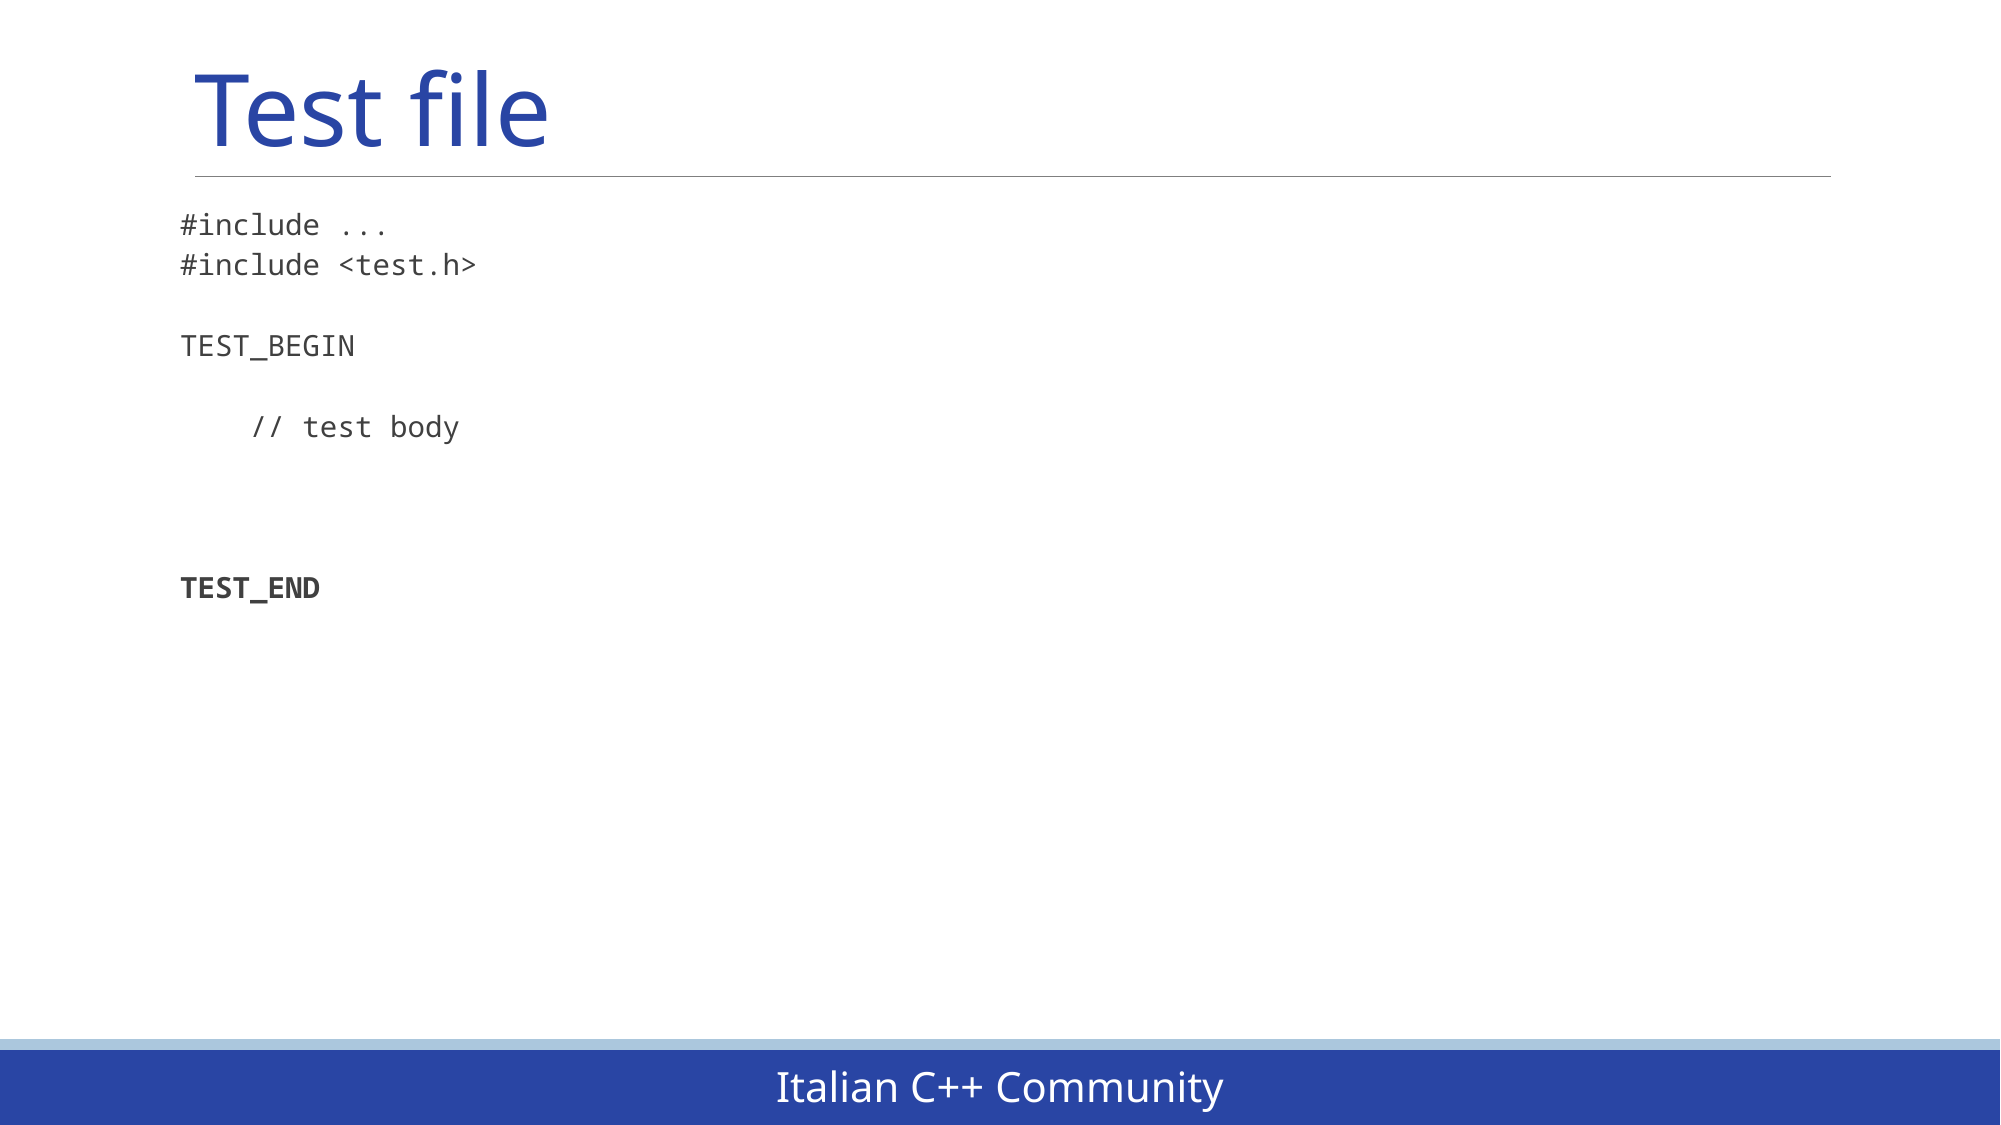

# Test file
#include ...
#include <test.h>
TEST_BEGIN
 // test body
TEST_END